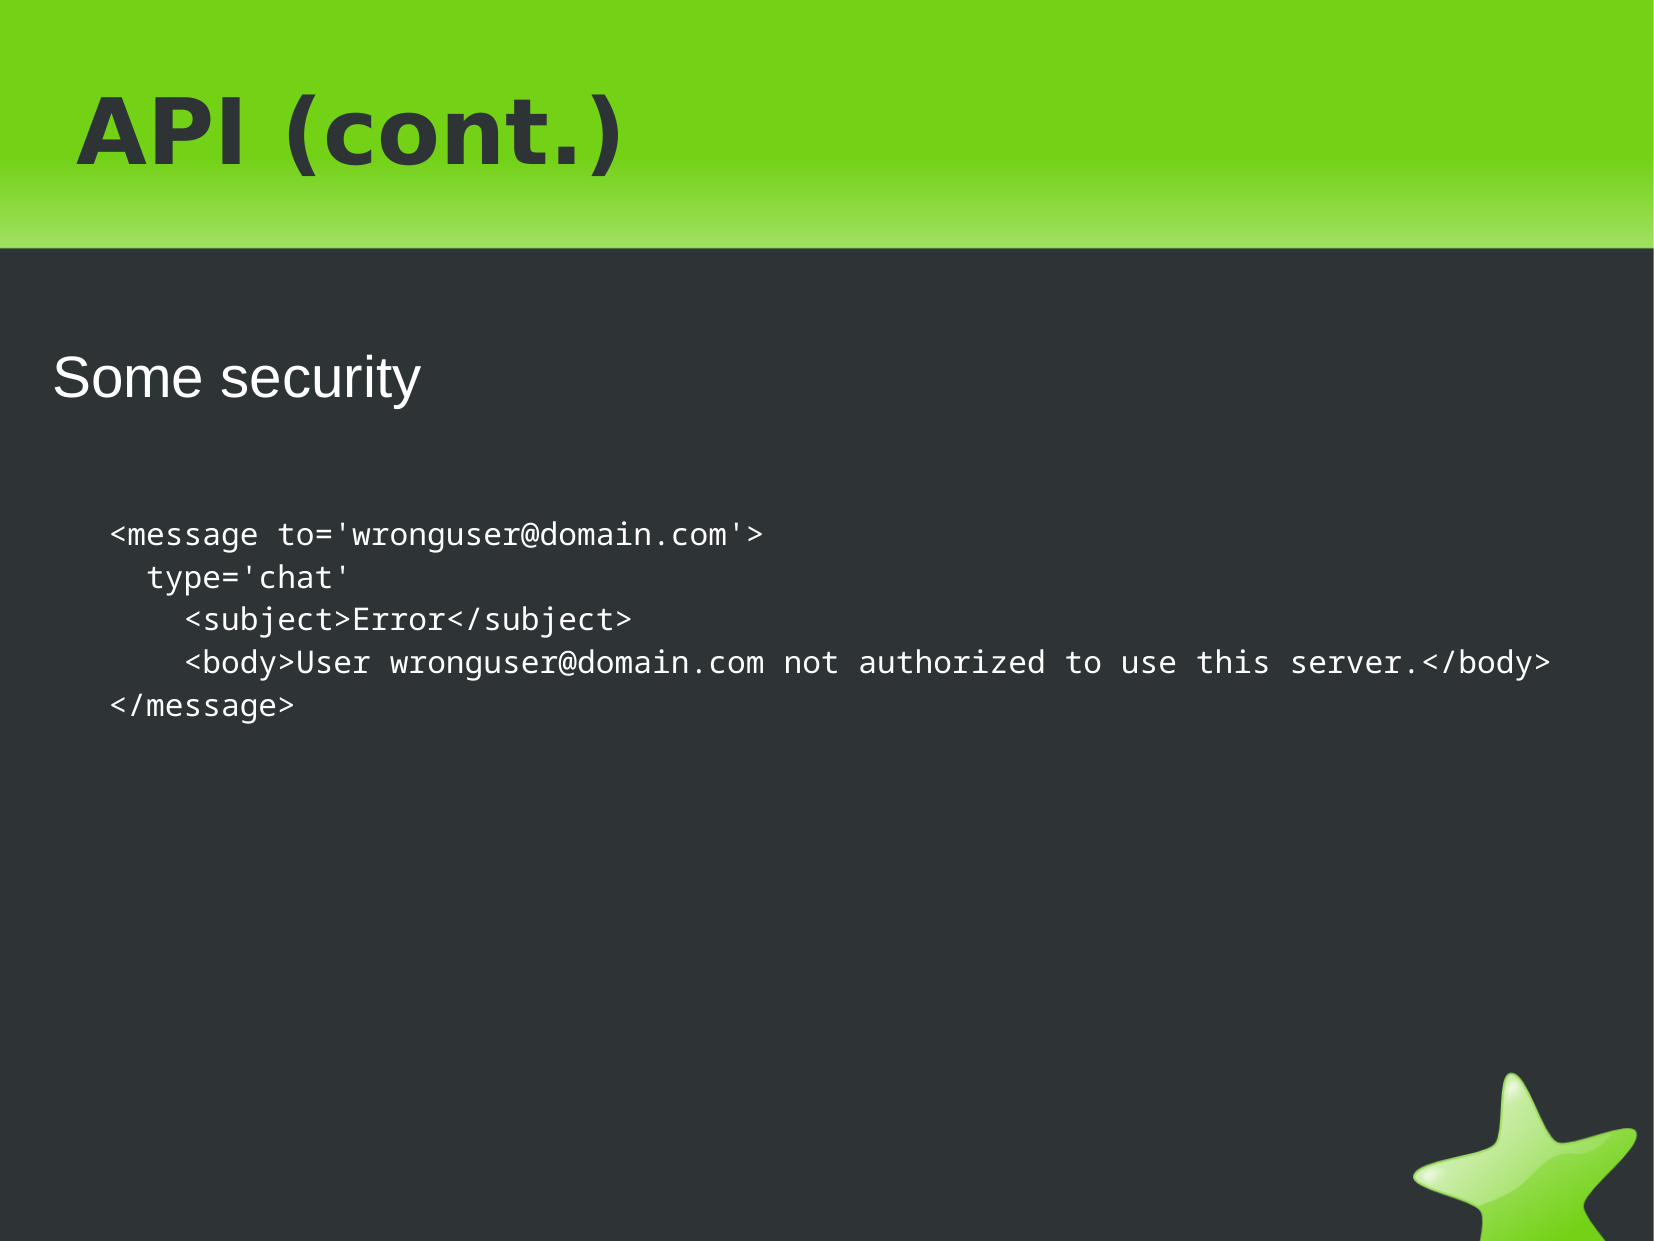

# API (cont.)
Some security
 <message to='wronguser@domain.com'>
	 type='chat'
 <subject>Error</subject>
 <body>User wronguser@domain.com not authorized to use this server.</body>
 </message>